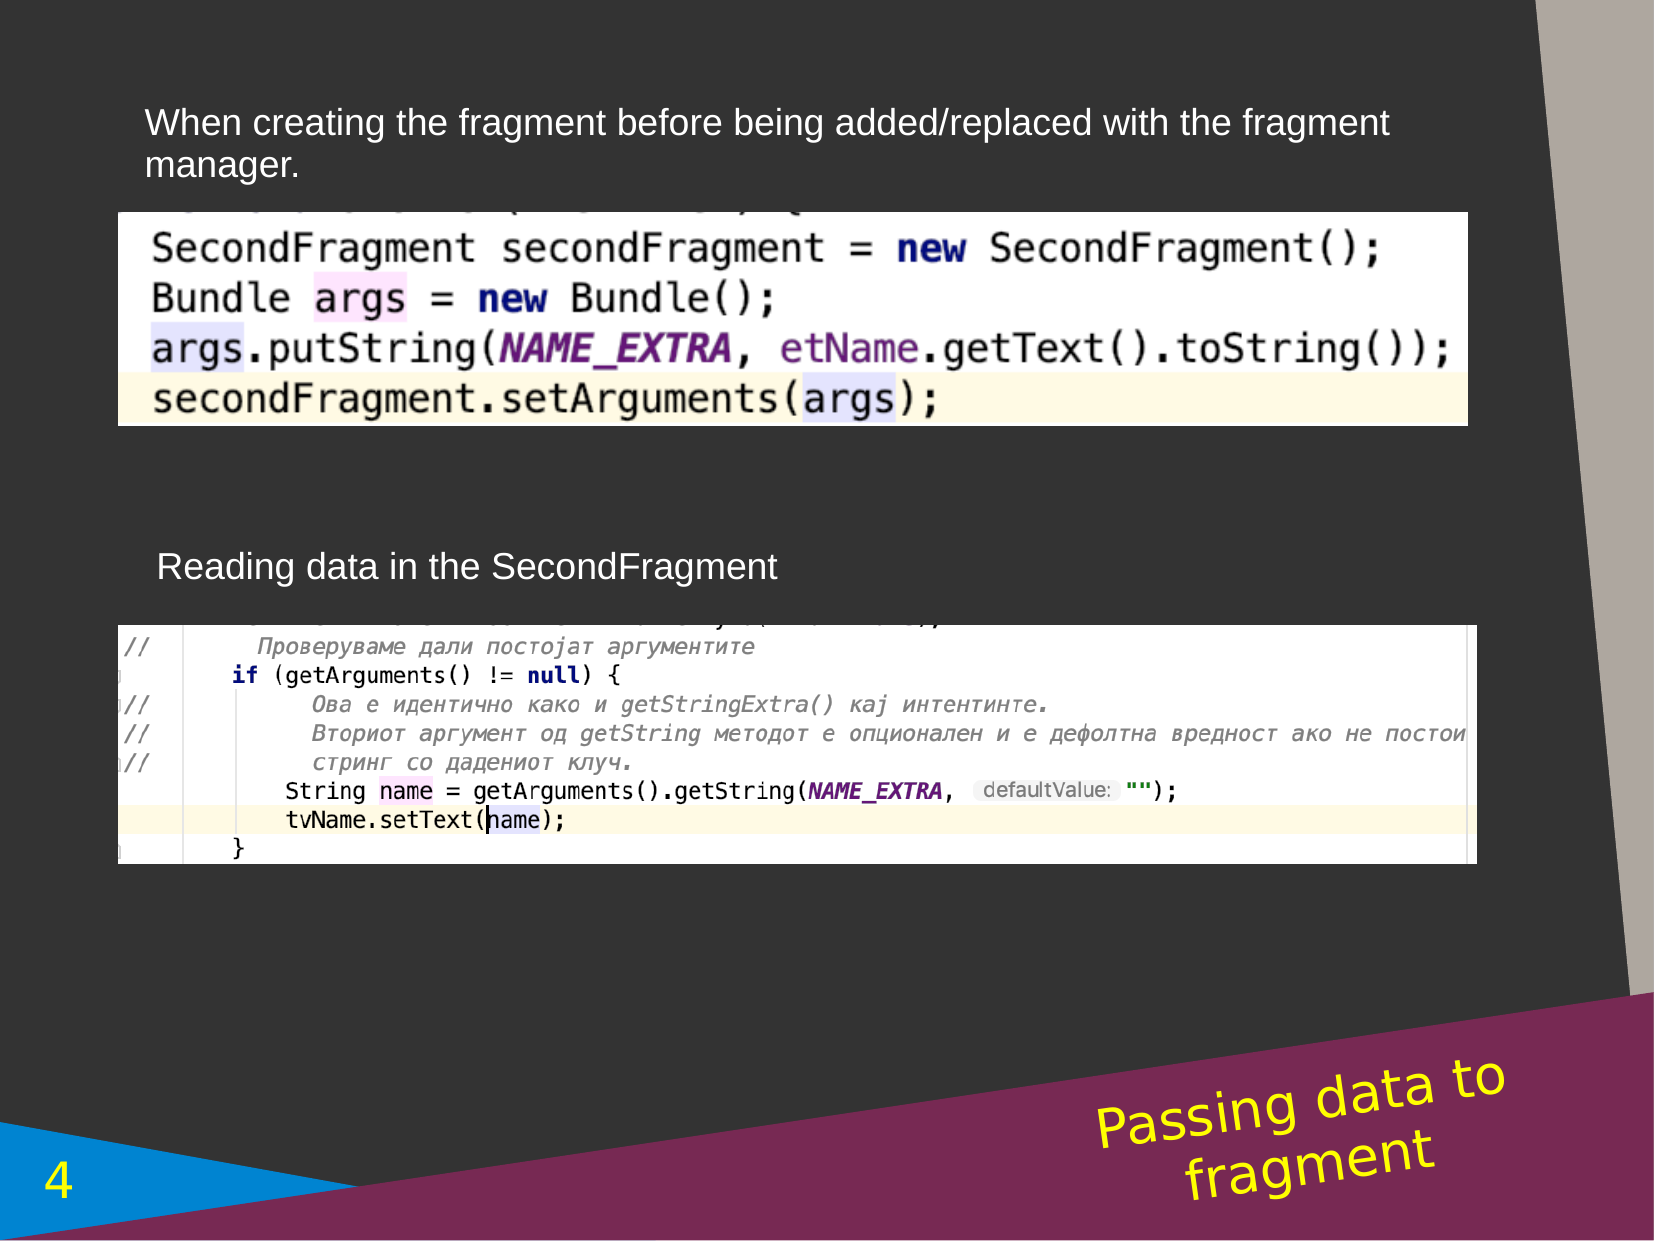

When creating the fragment before being added/replaced with the fragment manager.
Reading data in the SecondFragment
# Passing data to fragment
4